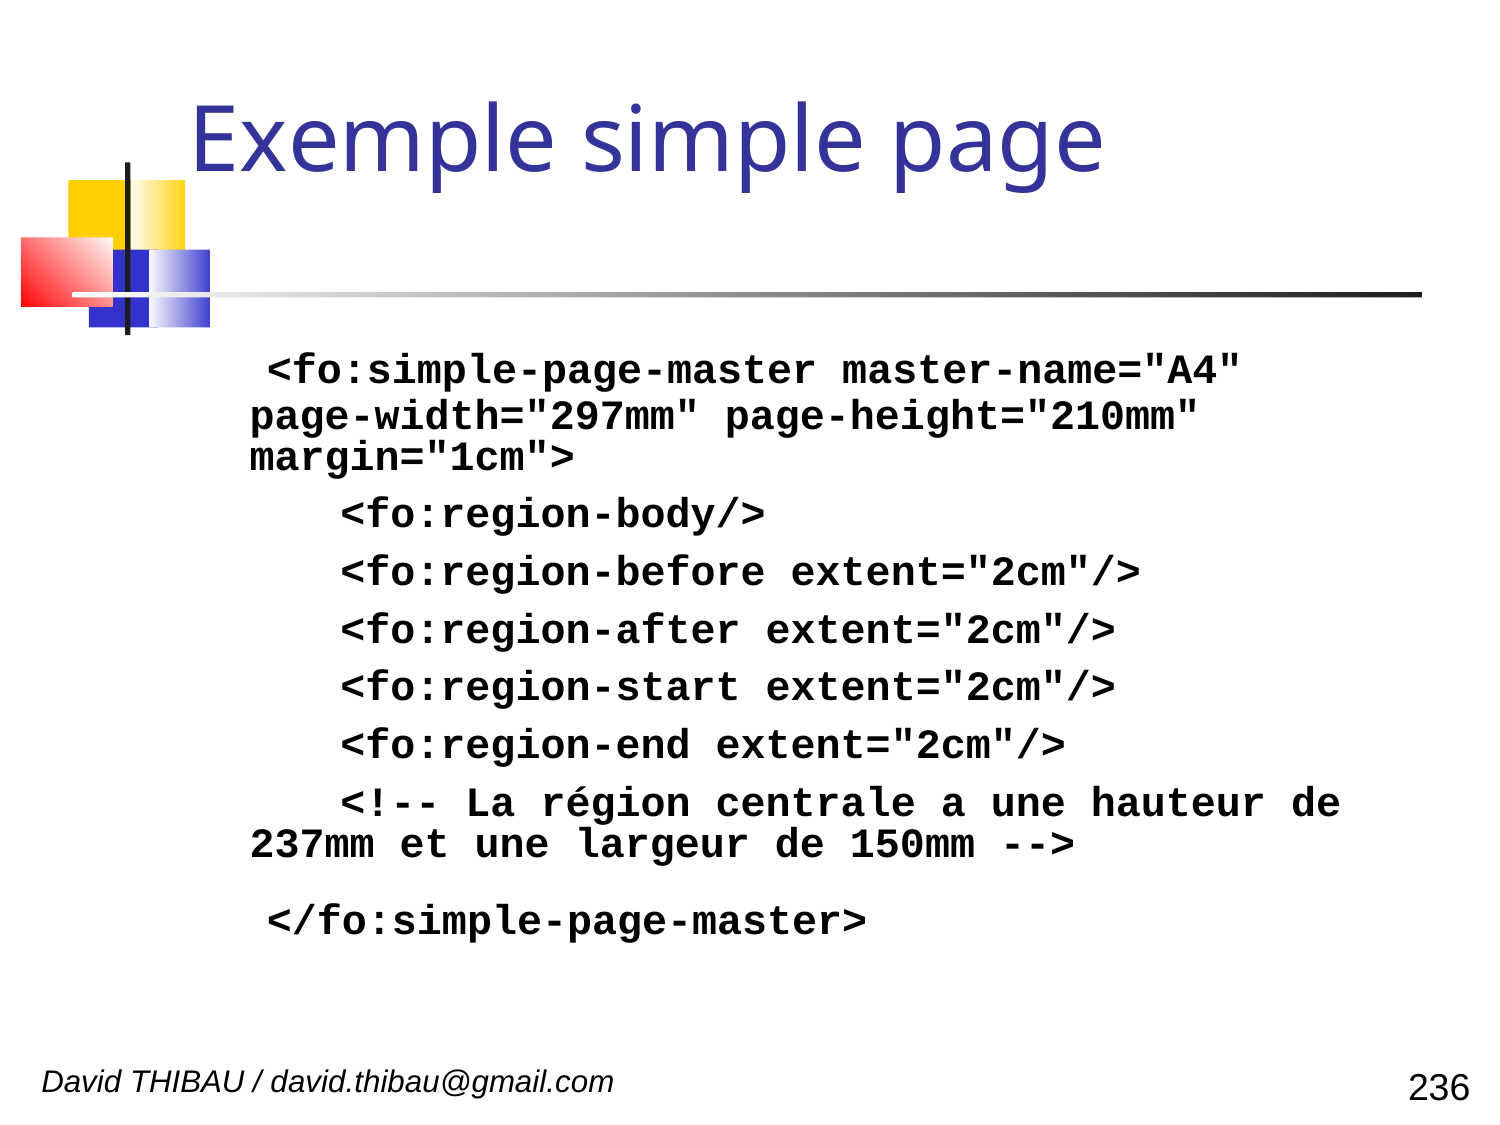

# Exemple simple page
		<fo:simple-page-master master-name="A4"
page-width="297mm" page-height="210mm" margin="1cm">
			<fo:region-body/>
			<fo:region-before extent="2cm"/>
			<fo:region-after extent="2cm"/>
			<fo:region-start extent="2cm"/>
			<fo:region-end extent="2cm"/>
			<!-- La région centrale a une hauteur de 237mm et une largeur de 150mm -->
		</fo:simple-page-master>